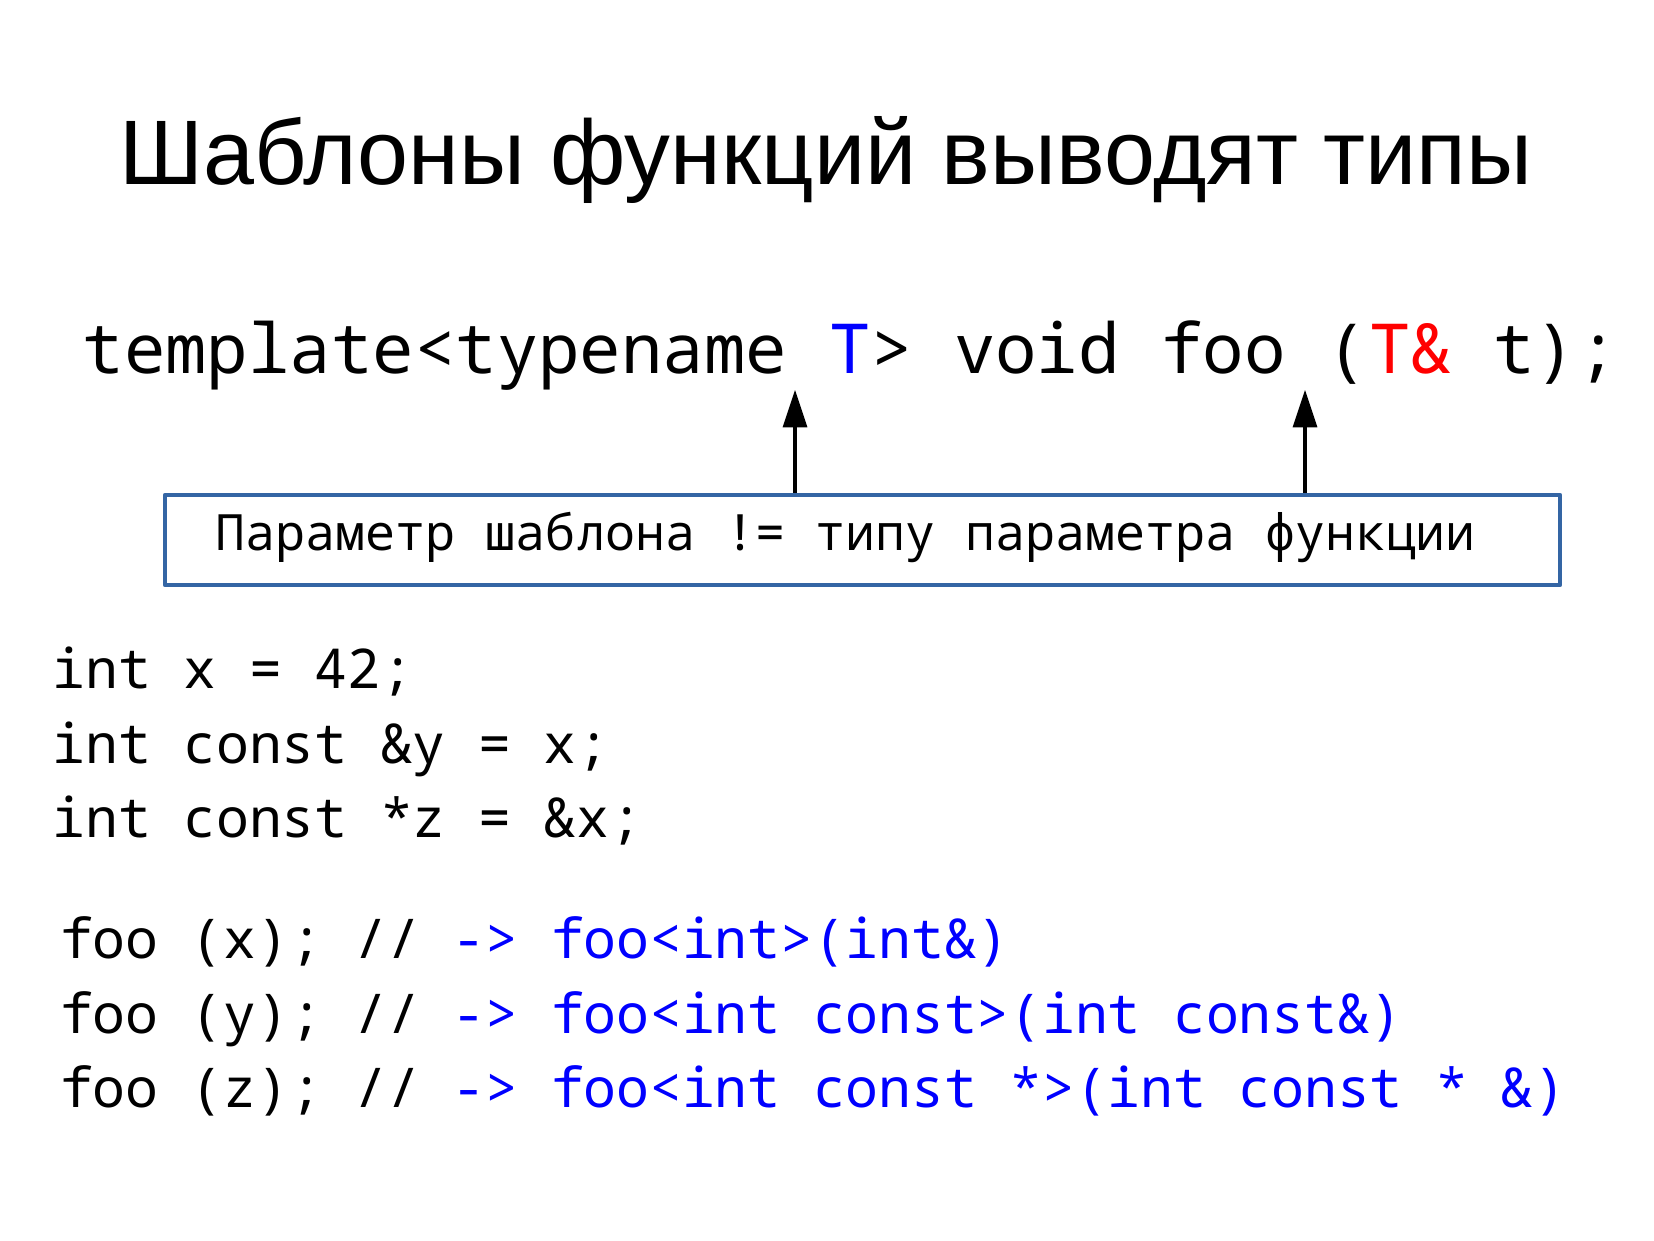

# Шаблоны функций выводят типы
template<typename T> void foo (T& t);
Параметр шаблона != типу параметра функции
int x = 42;
int const &y = x;
int const *z = &x;
foo (x); // -> foo<int>(int&)
foo (y); // -> foo<int const>(int const&)
foo (z); // -> foo<int const *>(int const * &)